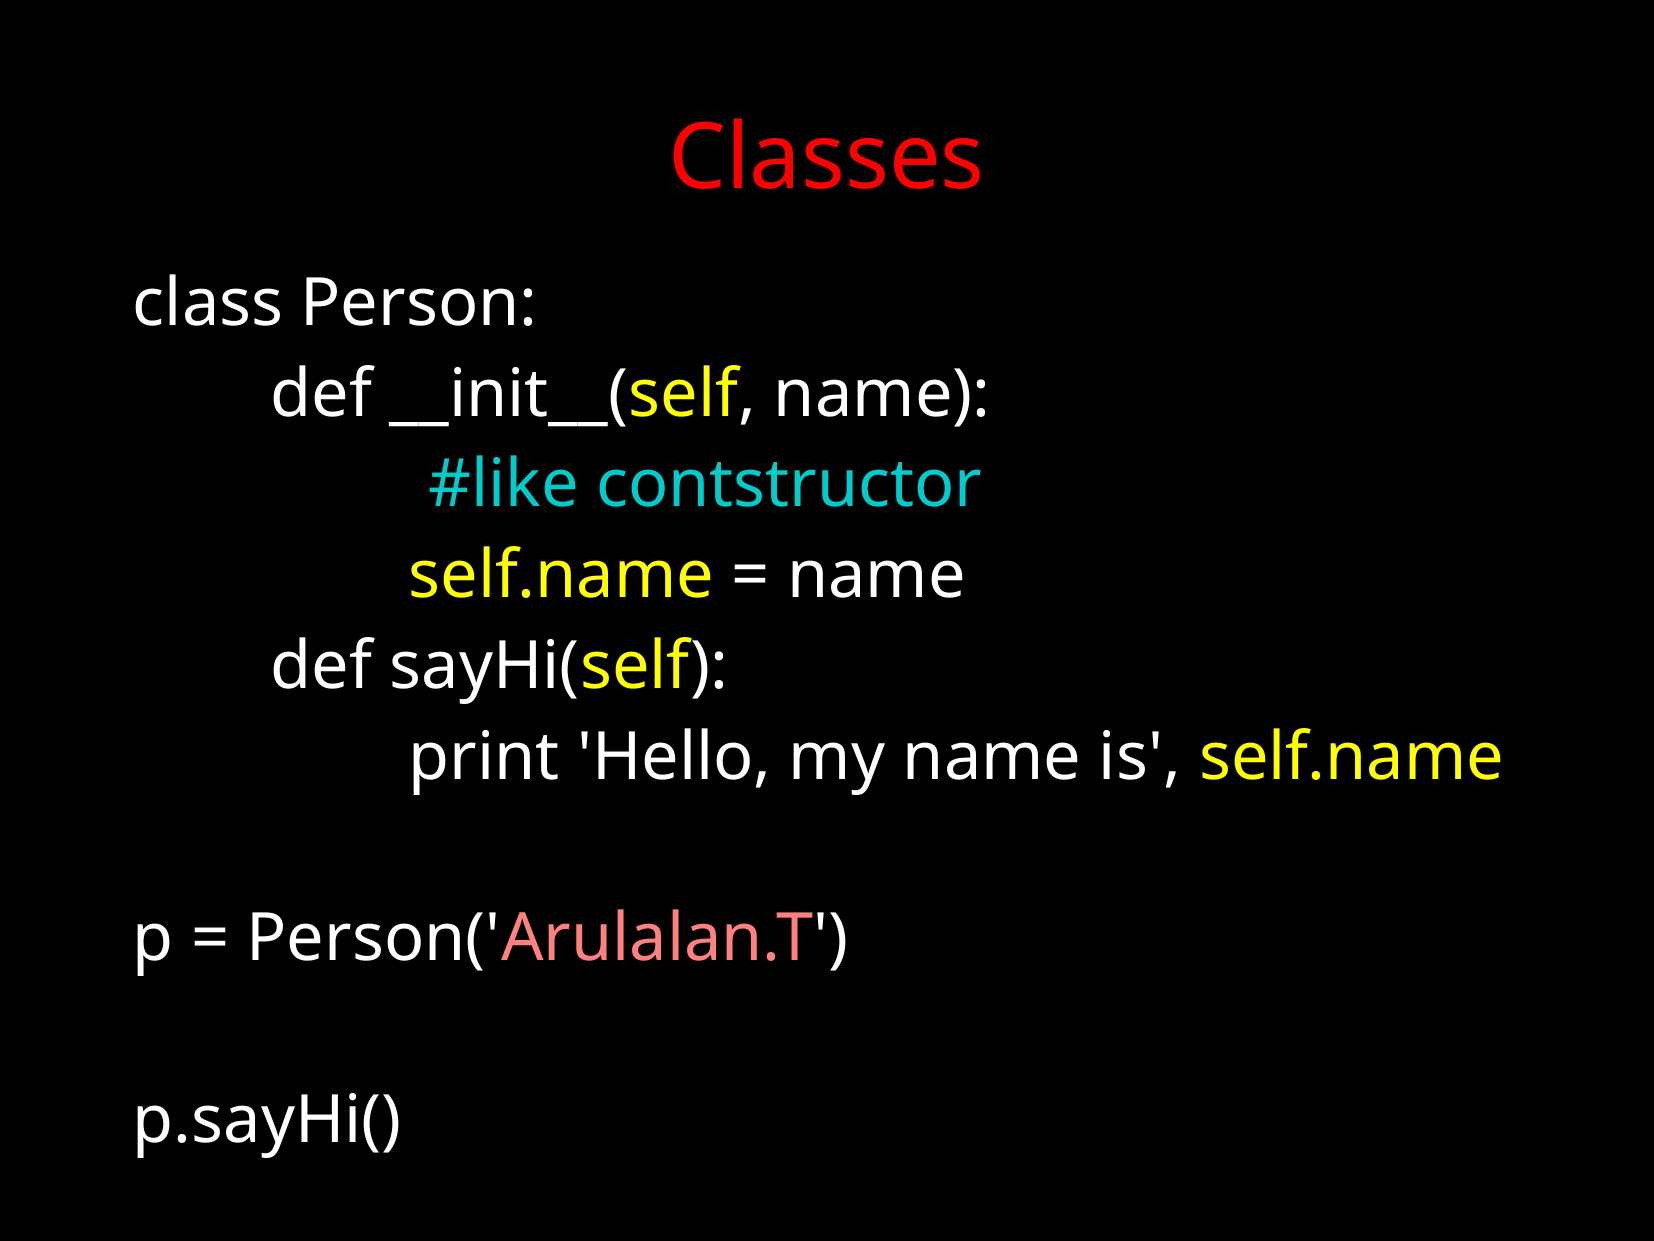

# Classes
class Person:
 def __init__(self, name):
				#like contstructor
 self.name = name
 def sayHi(self):
 print 'Hello, my name is', self.name
p = Person('Arulalan.T')
p.sayHi()